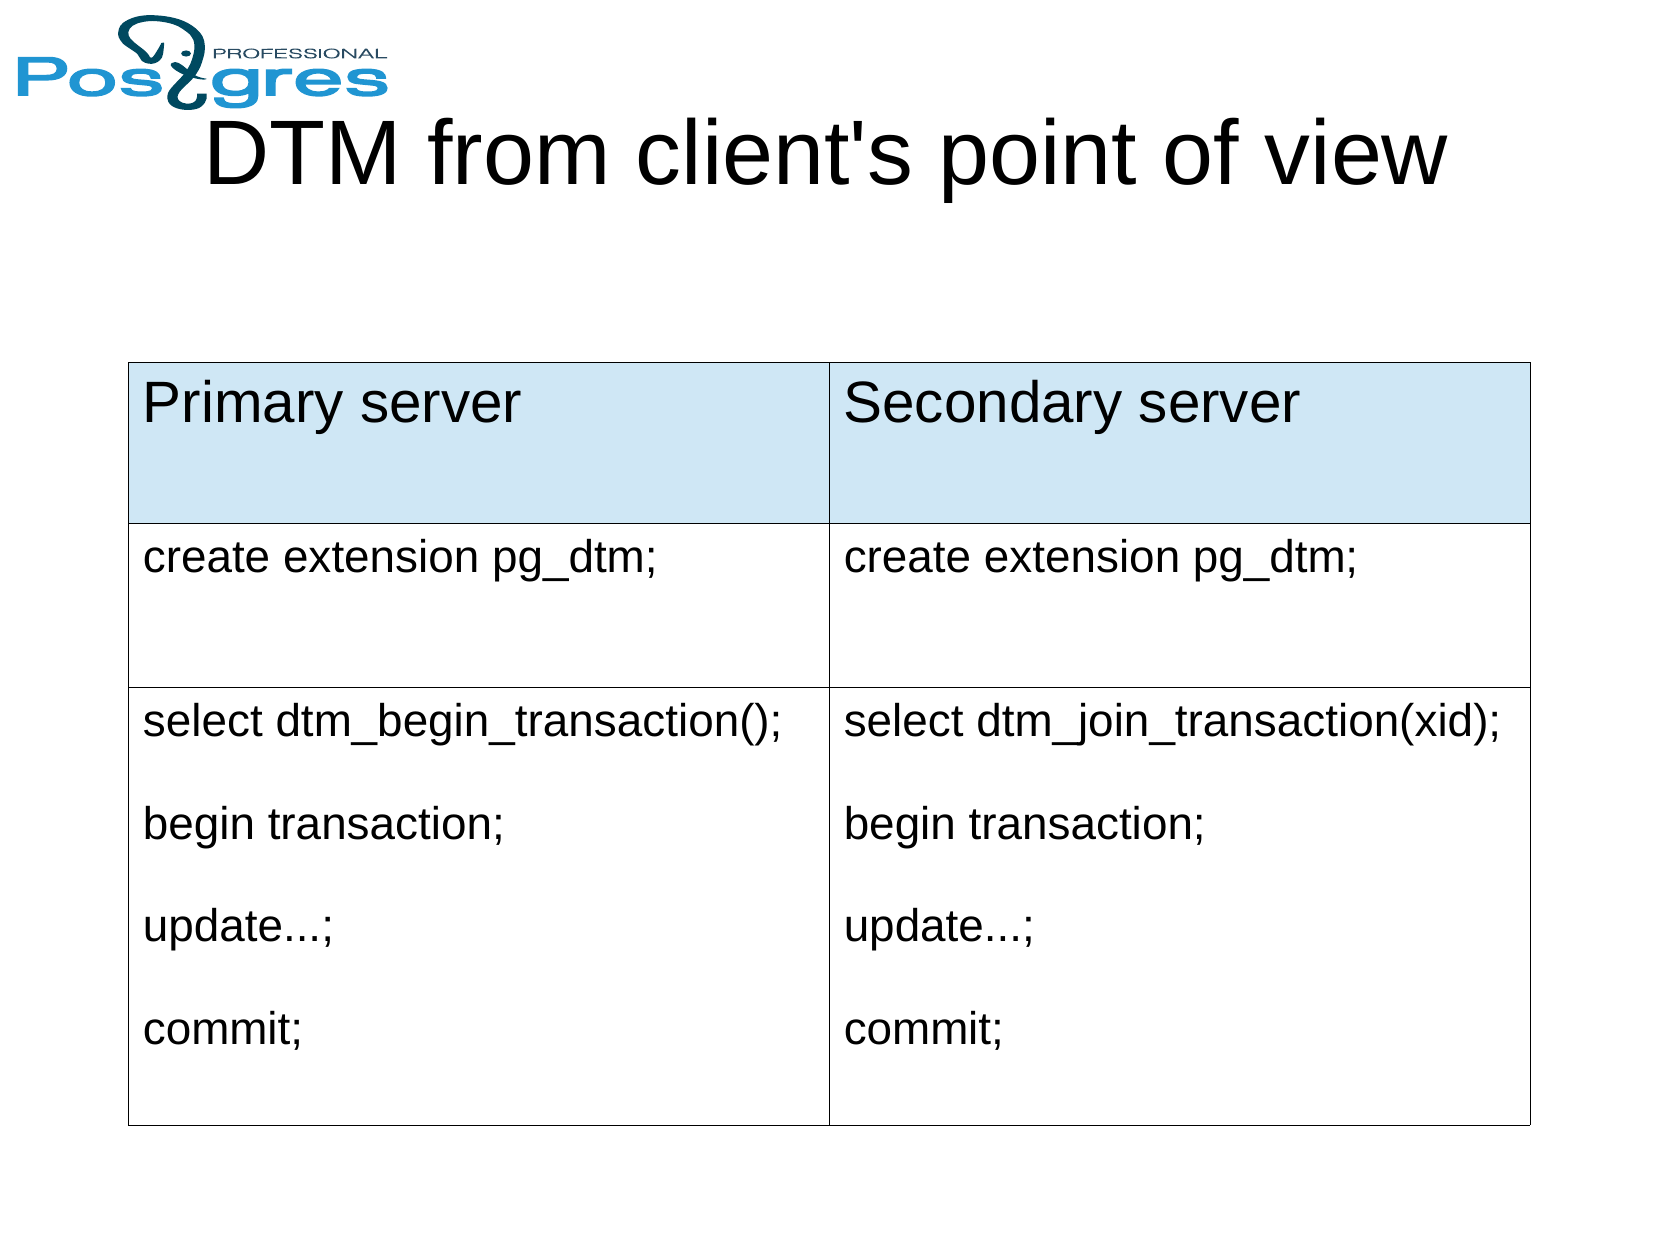

# DTM from client's point of view
| Primary server | Secondary server |
| --- | --- |
| create extension pg\_dtm; | create extension pg\_dtm; |
| select dtm\_begin\_transaction(); begin transaction; update...; commit; | select dtm\_join\_transaction(xid); begin transaction; update...; commit; |